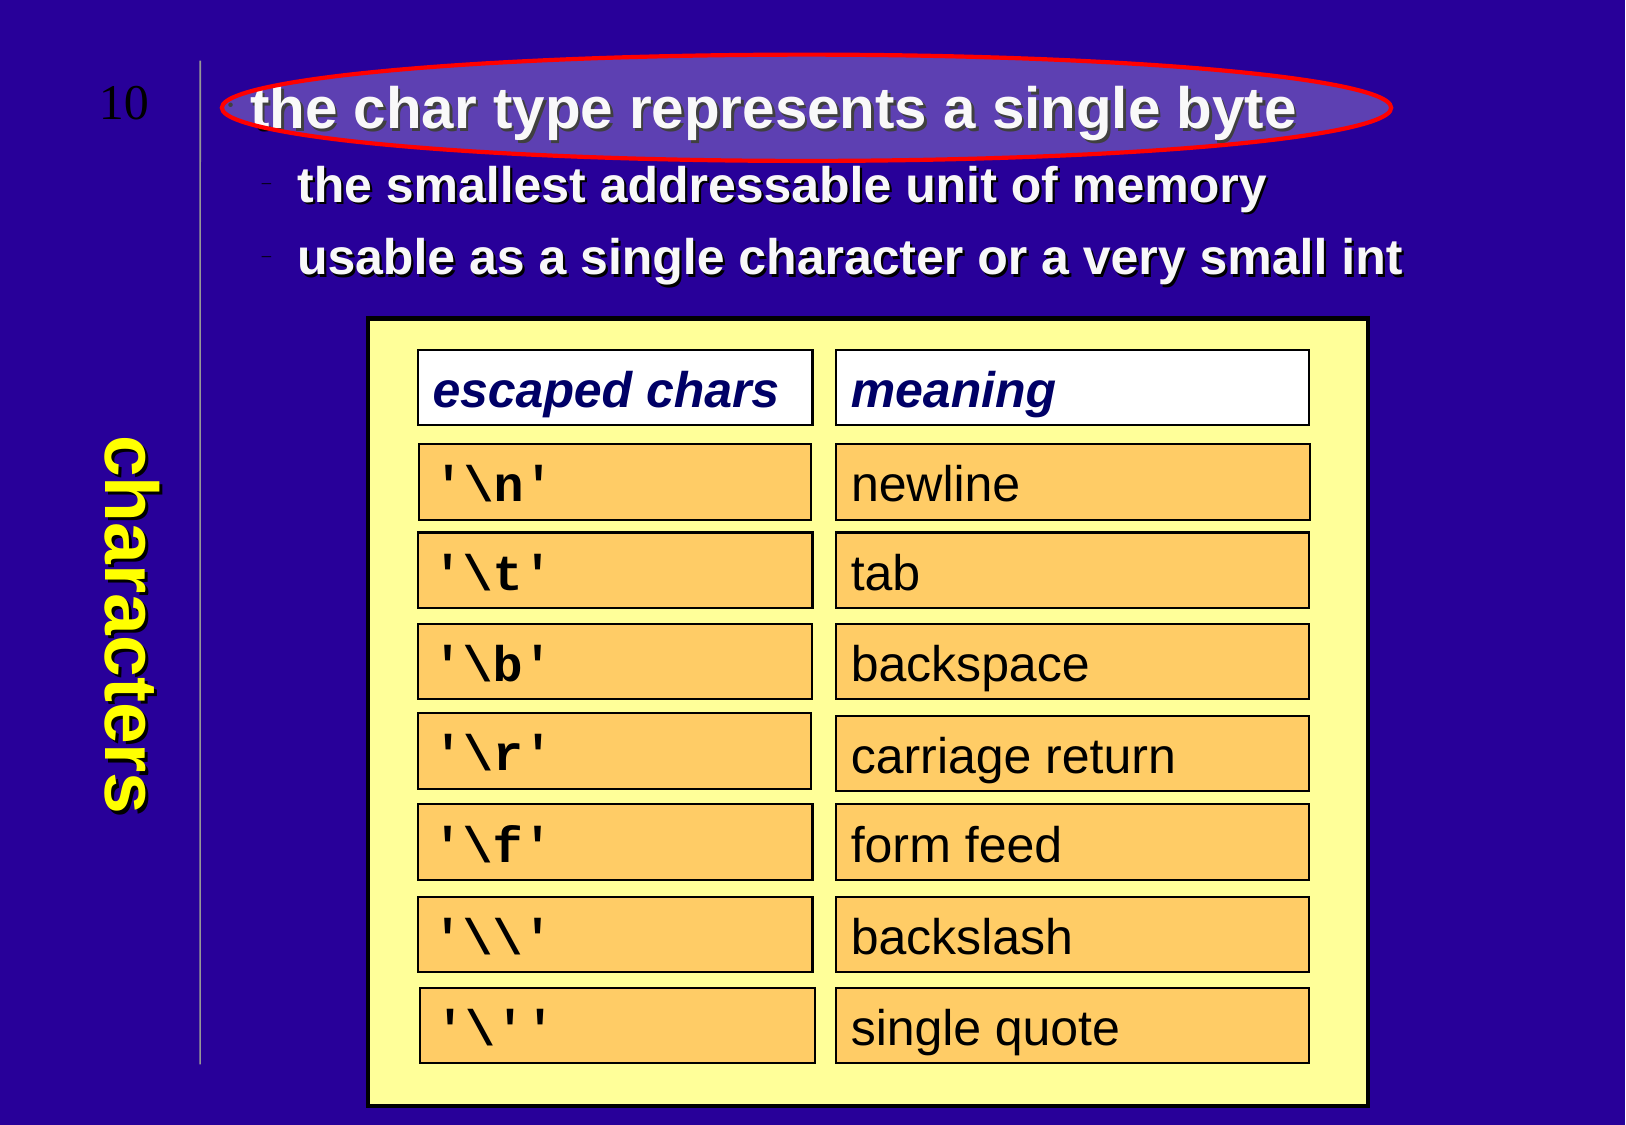

10
 the char type represents a single byte
the smallest addressable unit of memory
usable as a single character or a very small int
# characters
escaped chars
meaning
'\n'
newline
'\t'
tab
'\b'
backspace
'\r'
carriage return
'\f'
form feed
'\\'
backslash
'\''
single quote